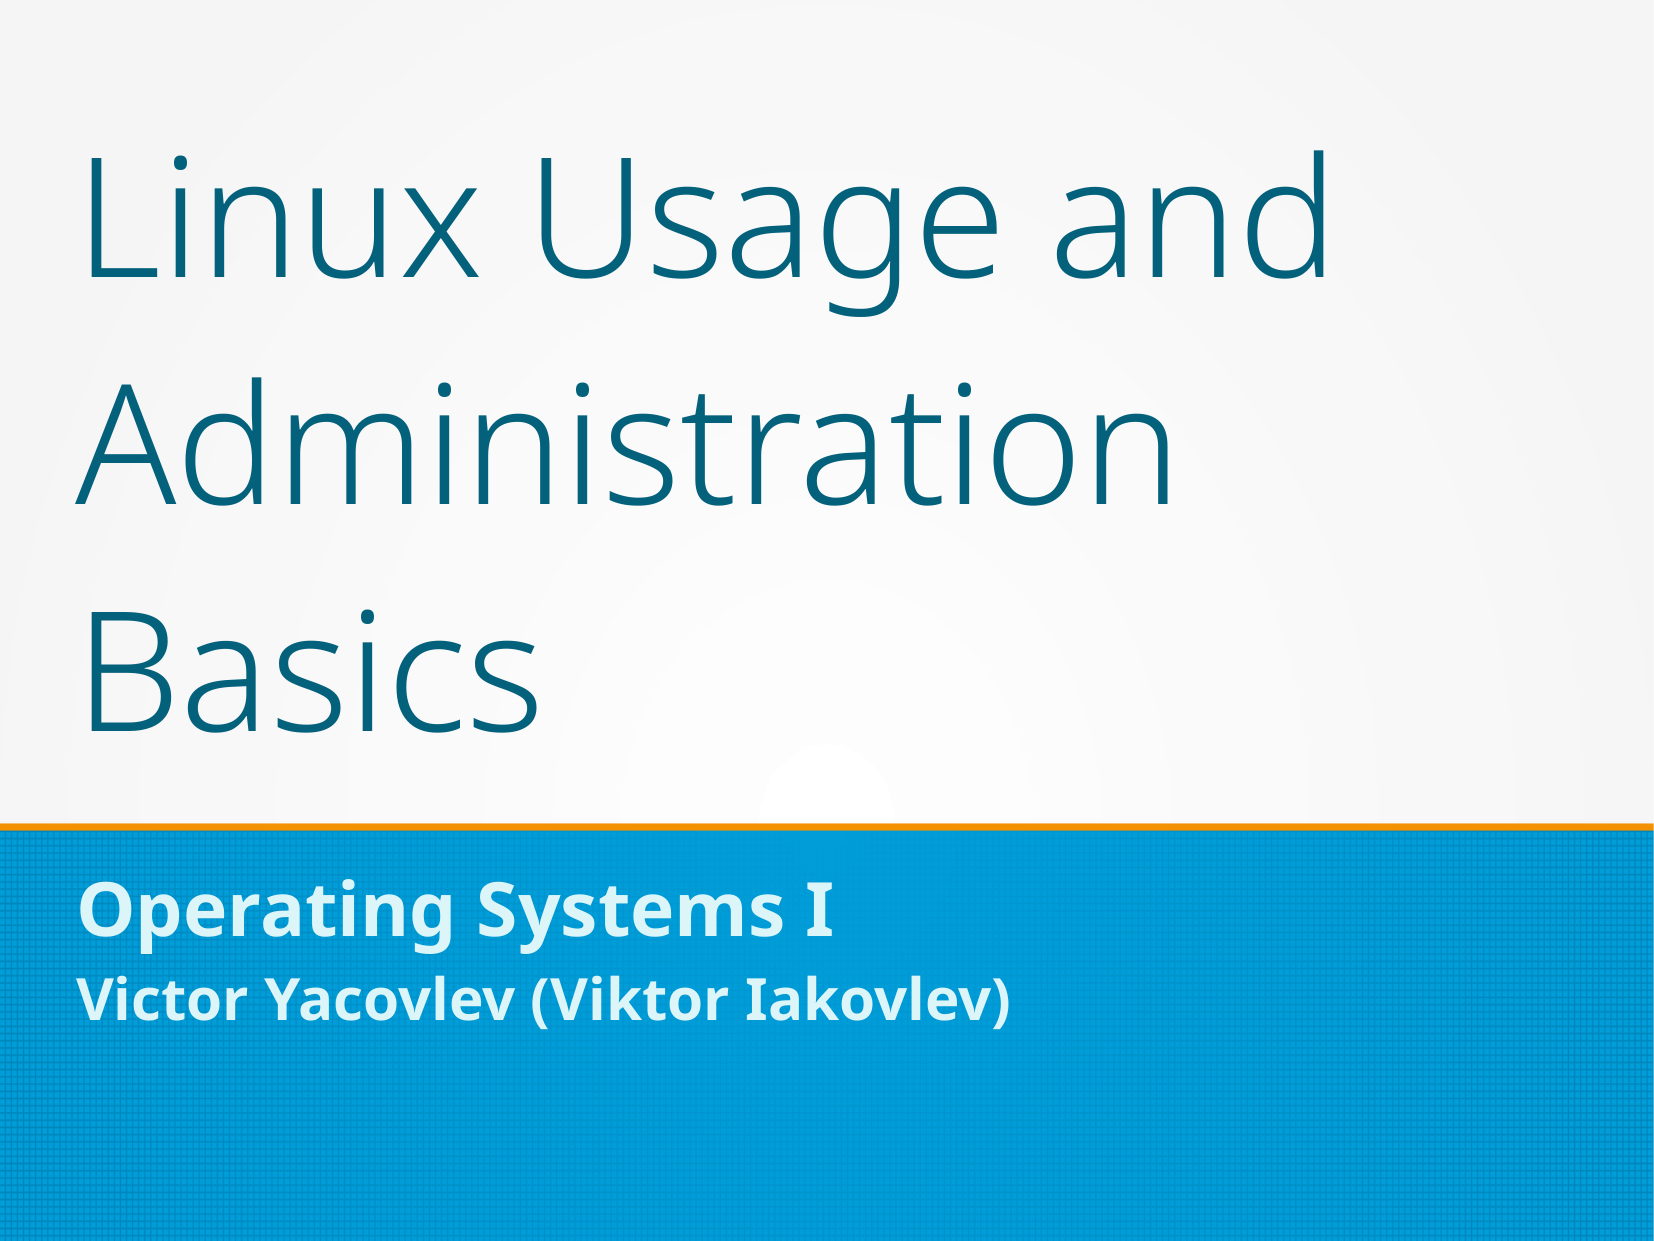

# Linux Usage and Administration Basics
Operating Systems I
Victor Yacovlev (Viktor Iakovlev)